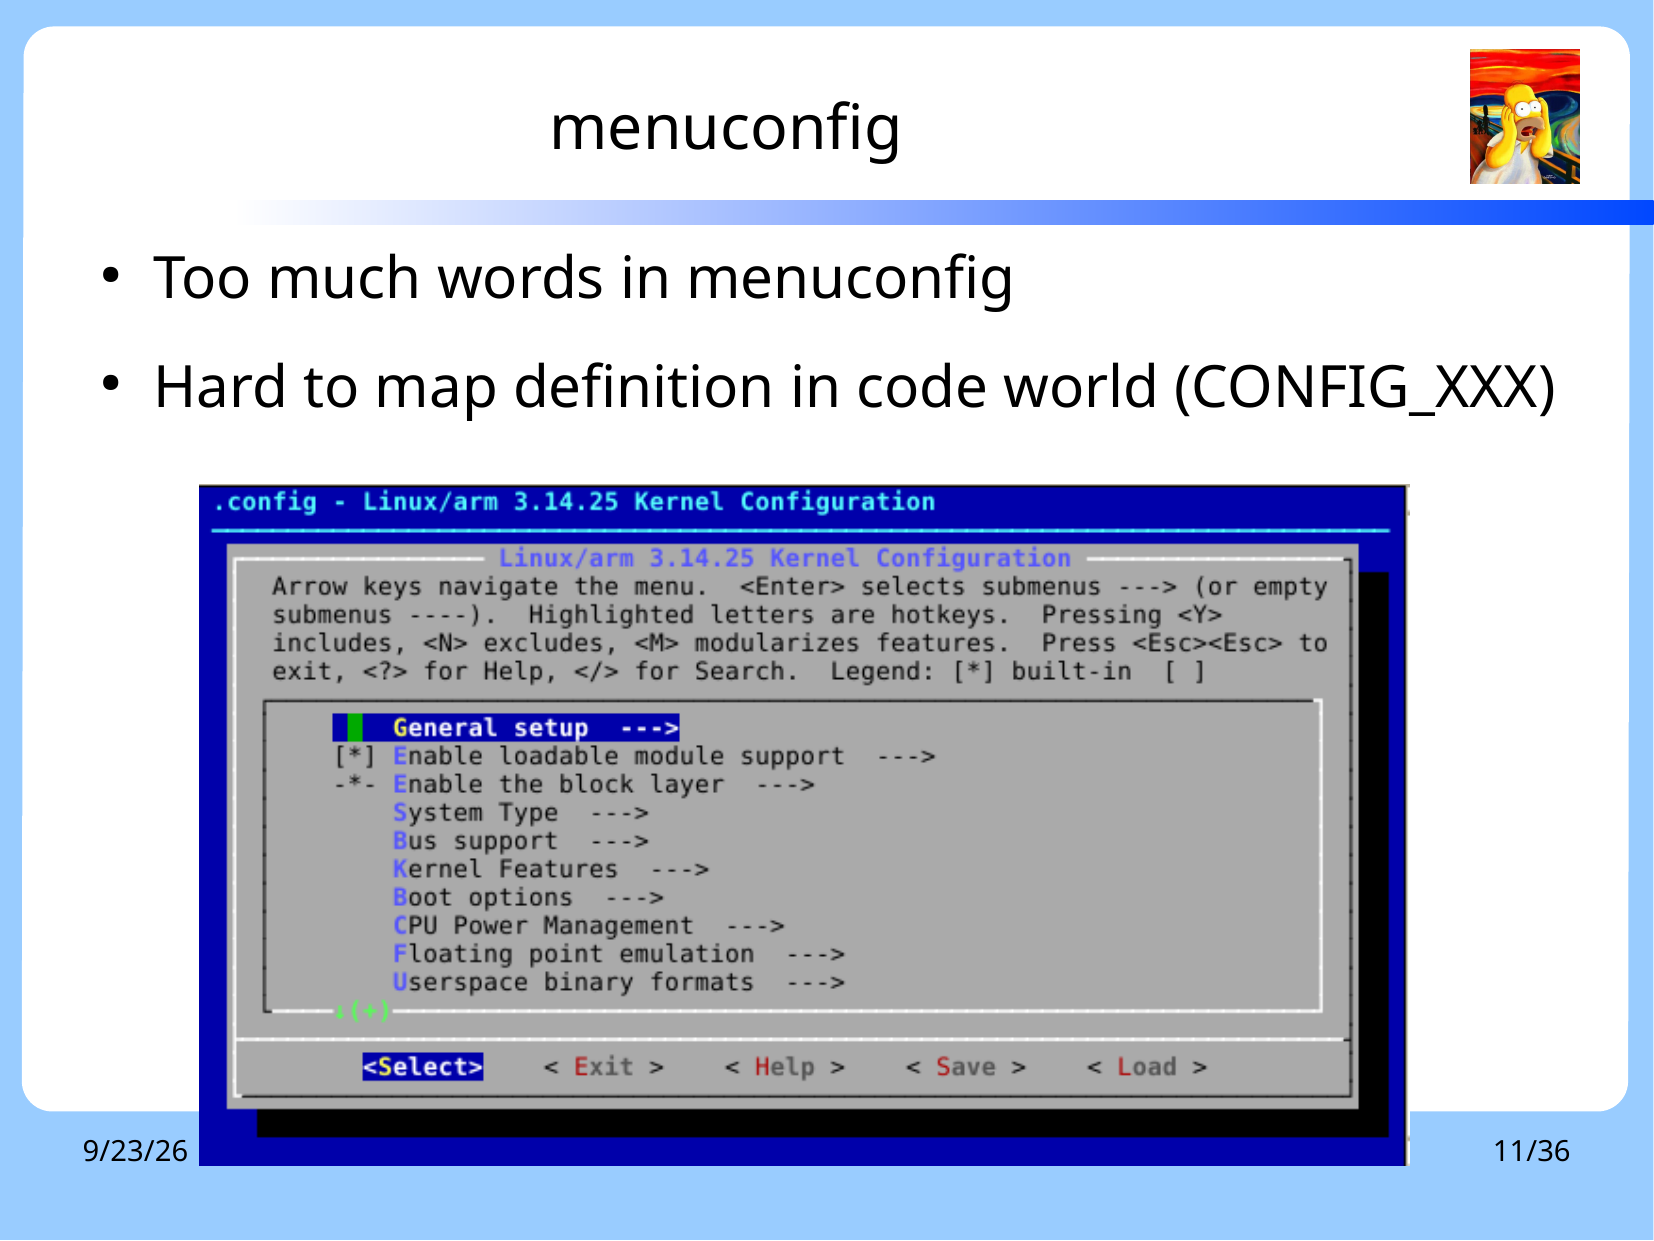

# menuconfig
Too much words in menuconfig
Hard to map definition in code world (CONFIG_XXX)
11